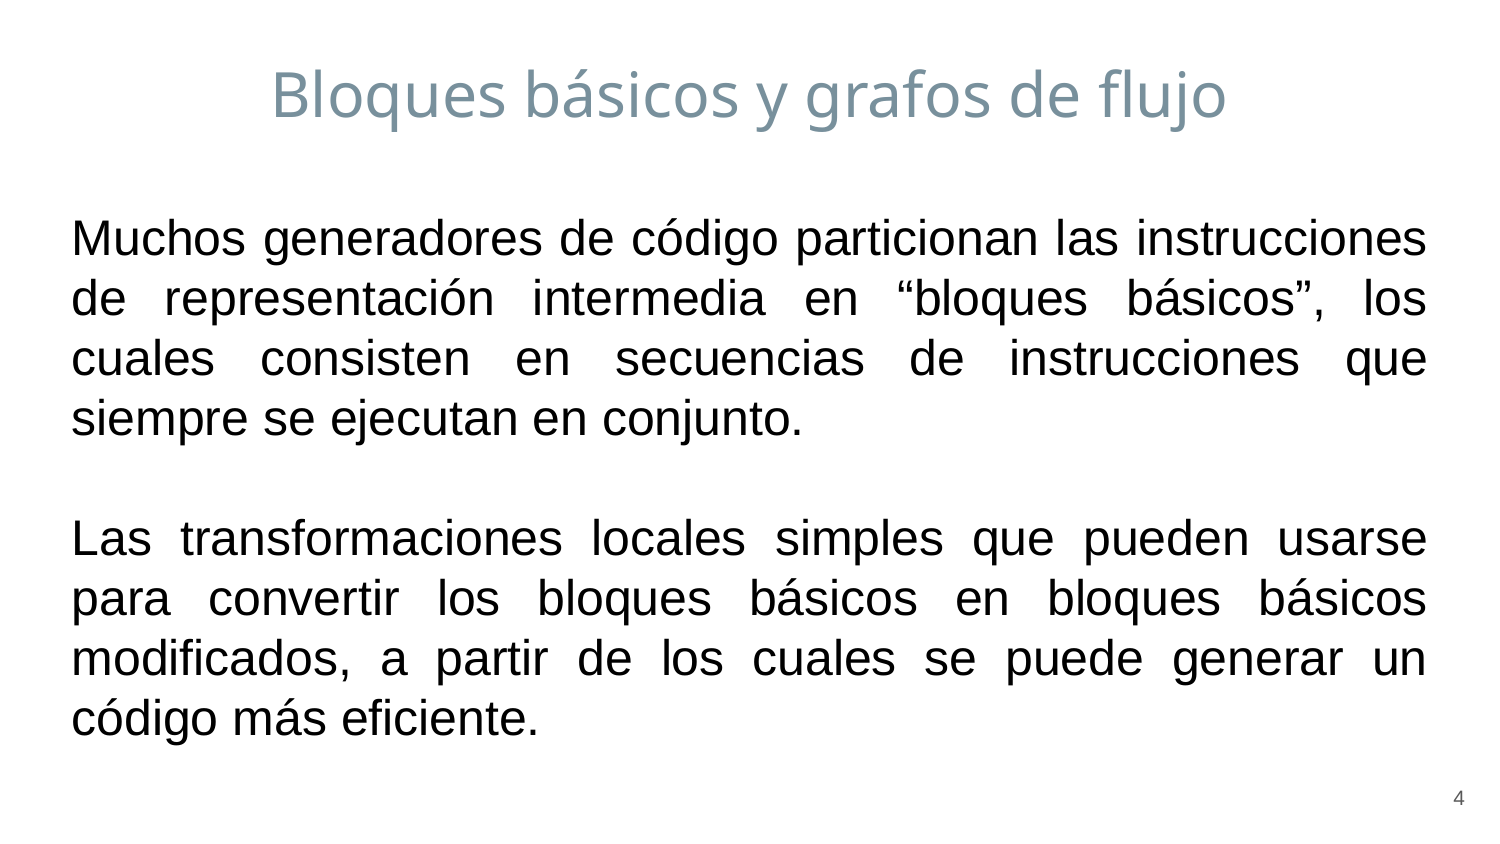

# Bloques básicos y grafos de flujo
Muchos generadores de código particionan las instrucciones de representación intermedia en “bloques básicos”, los cuales consisten en secuencias de instrucciones que siempre se ejecutan en conjunto.
Las transformaciones locales simples que pueden usarse para convertir los bloques básicos en bloques básicos modificados, a partir de los cuales se puede generar un código más eficiente.